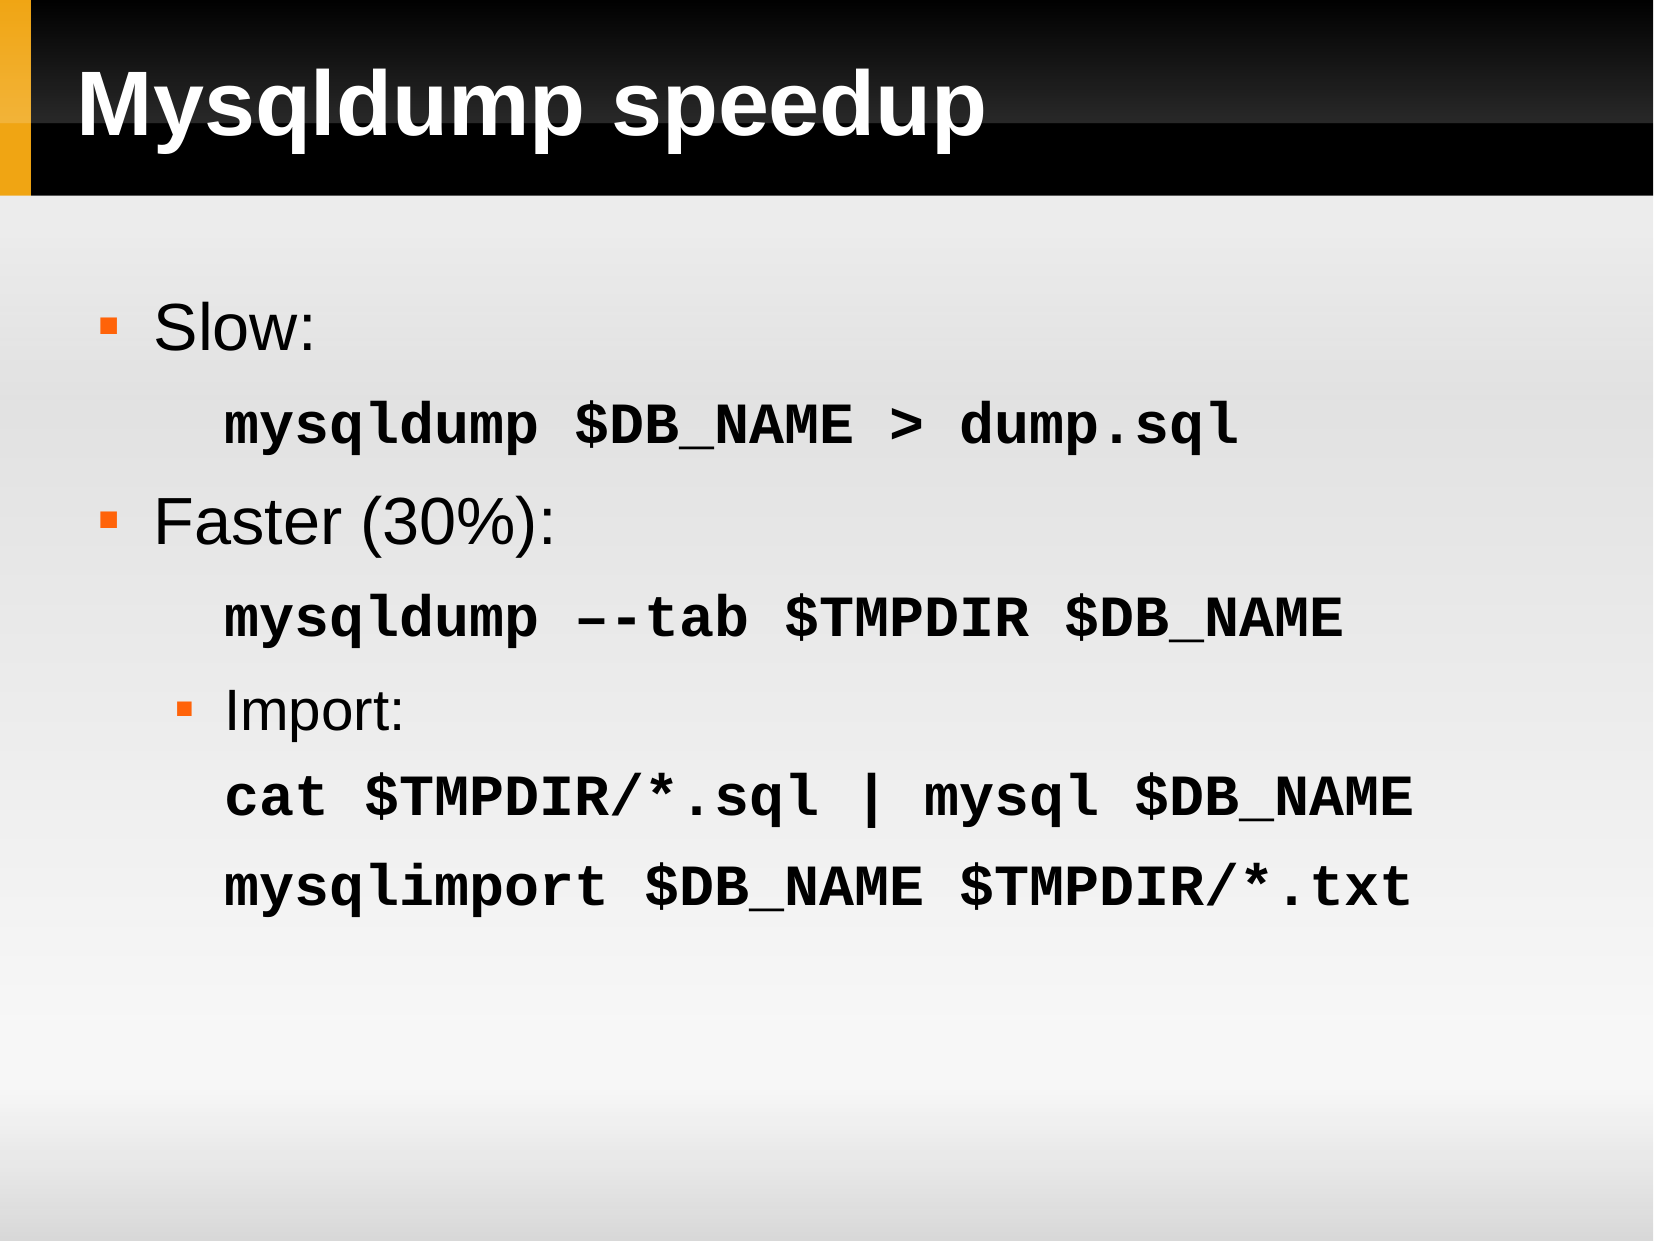

# Mysqldump speedup
Slow:
mysqldump $DB_NAME > dump.sql
Faster (30%):
mysqldump –-tab $TMPDIR $DB_NAME
Import:
cat $TMPDIR/*.sql | mysql $DB_NAME
mysqlimport $DB_NAME $TMPDIR/*.txt